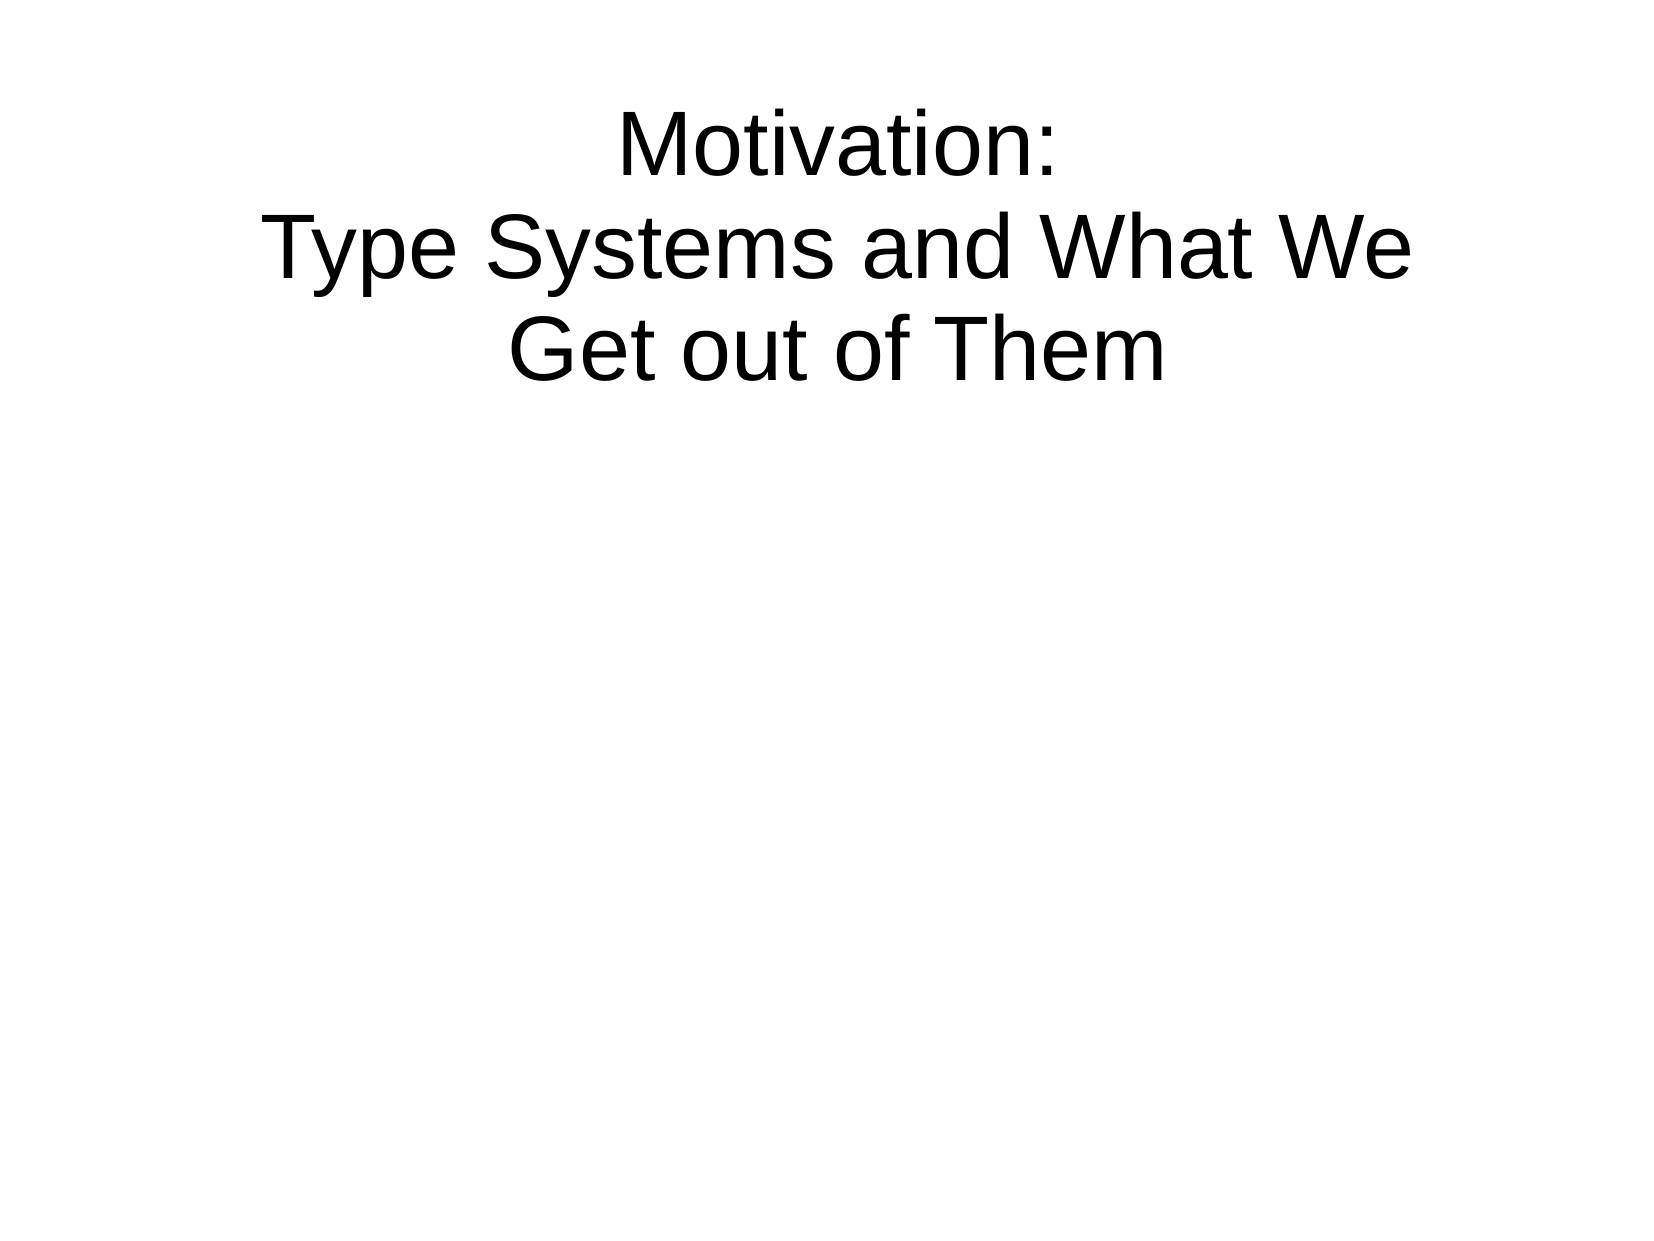

# Motivation: Type Systems and What We Get out of Them